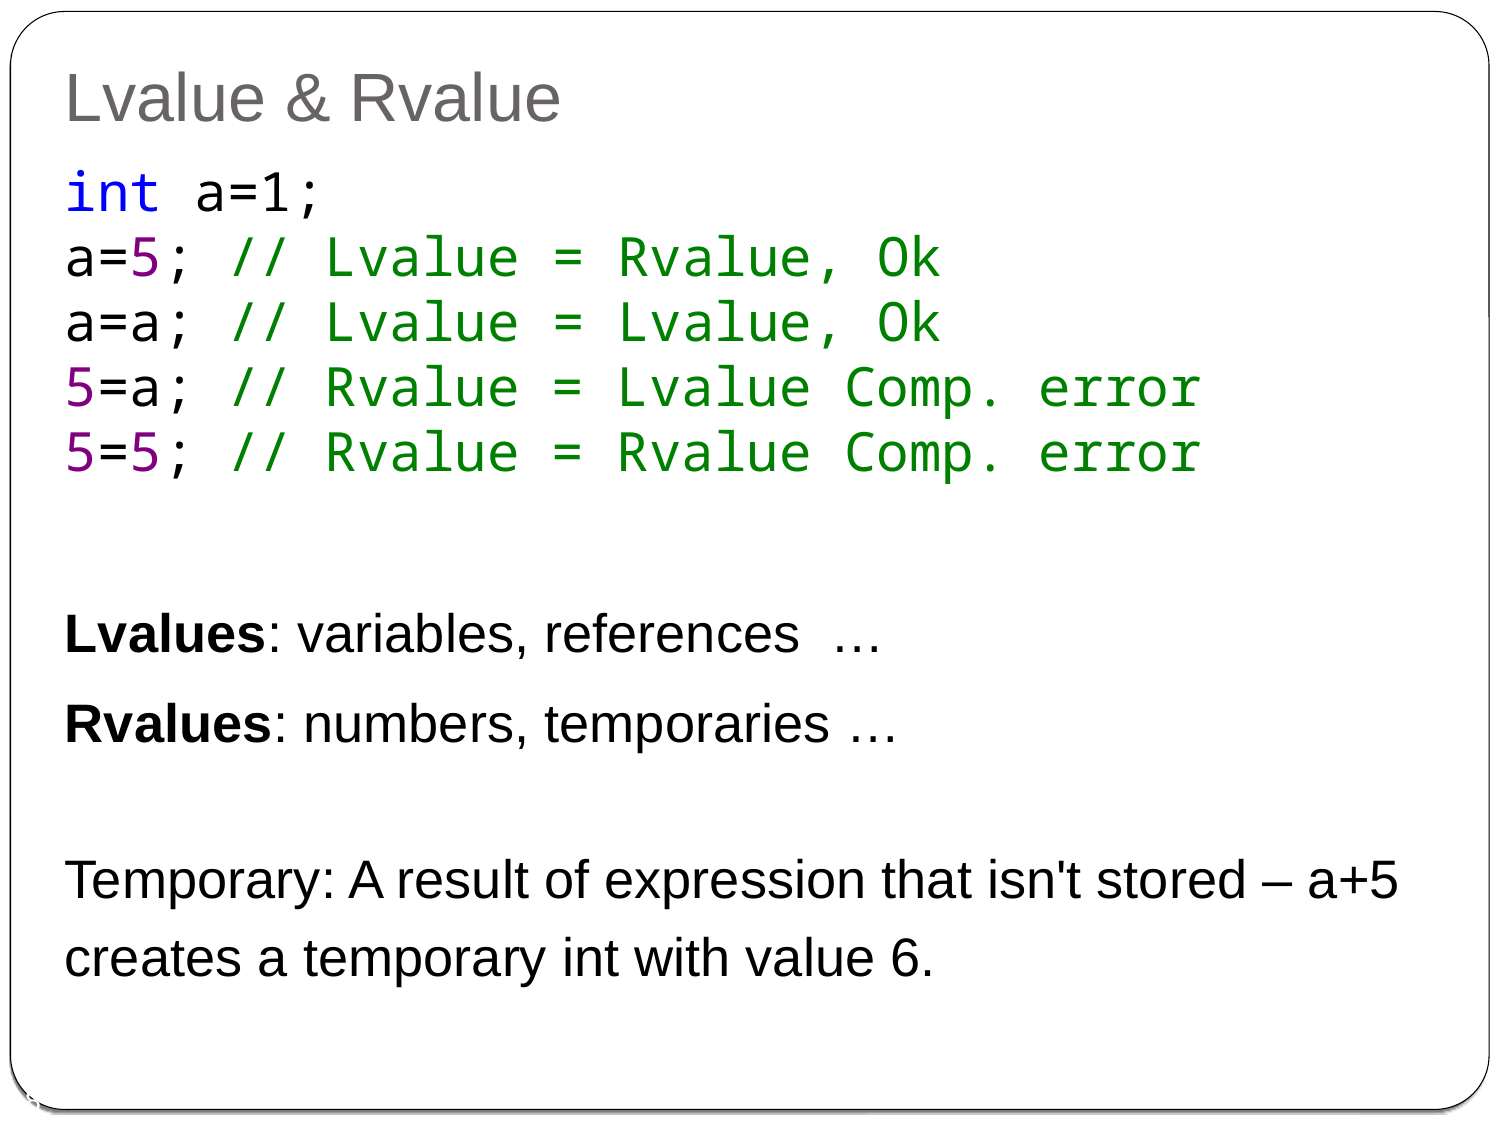

# Lvalue & Rvalue
int a=1;
a=5; // Lvalue = Rvalue, Ok
a=a; // Lvalue = Lvalue, Ok
5=a; // Rvalue = Lvalue Comp. error
5=5; // Rvalue = Rvalue Comp. error
Lvalues: variables, references …
Rvalues: numbers, temporaries …
Temporary: A result of expression that isn't stored – a+5 creates a temporary int with value 6.